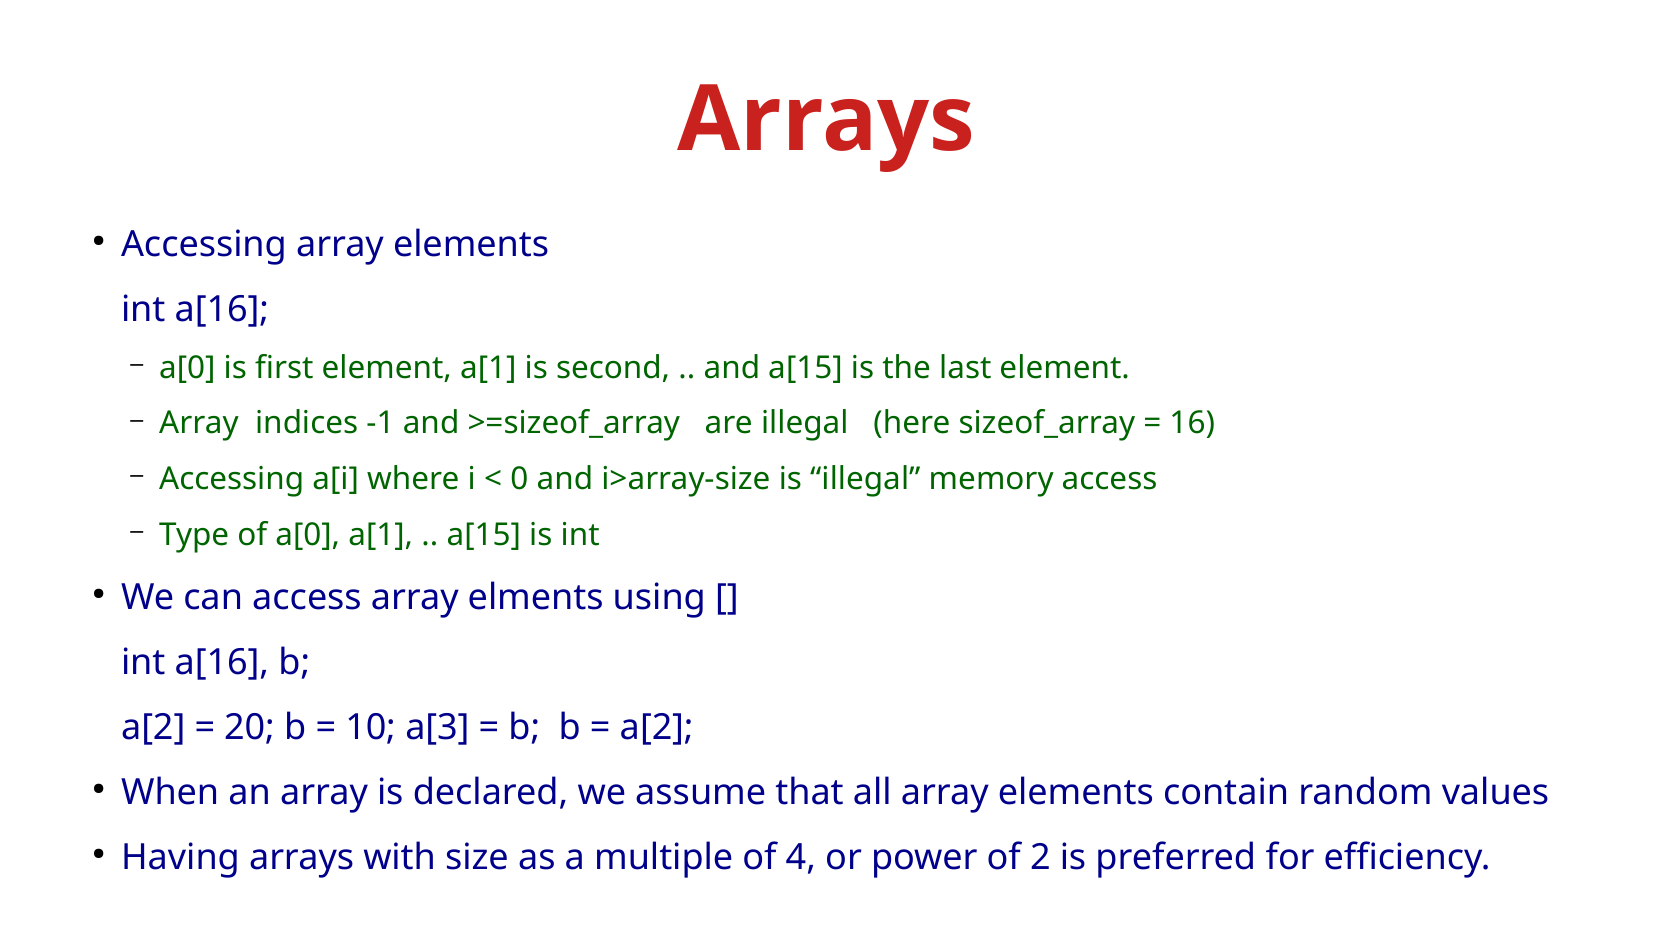

# Arrays
Accessing array elements
int a[16];
a[0] is first element, a[1] is second, .. and a[15] is the last element.
Array indices -1 and >=sizeof_array are illegal (here sizeof_array = 16)
Accessing a[i] where i < 0 and i>array-size is “illegal” memory access
Type of a[0], a[1], .. a[15] is int
We can access array elments using []
int a[16], b;
a[2] = 20; b = 10; a[3] = b; b = a[2];
When an array is declared, we assume that all array elements contain random values
Having arrays with size as a multiple of 4, or power of 2 is preferred for efficiency.